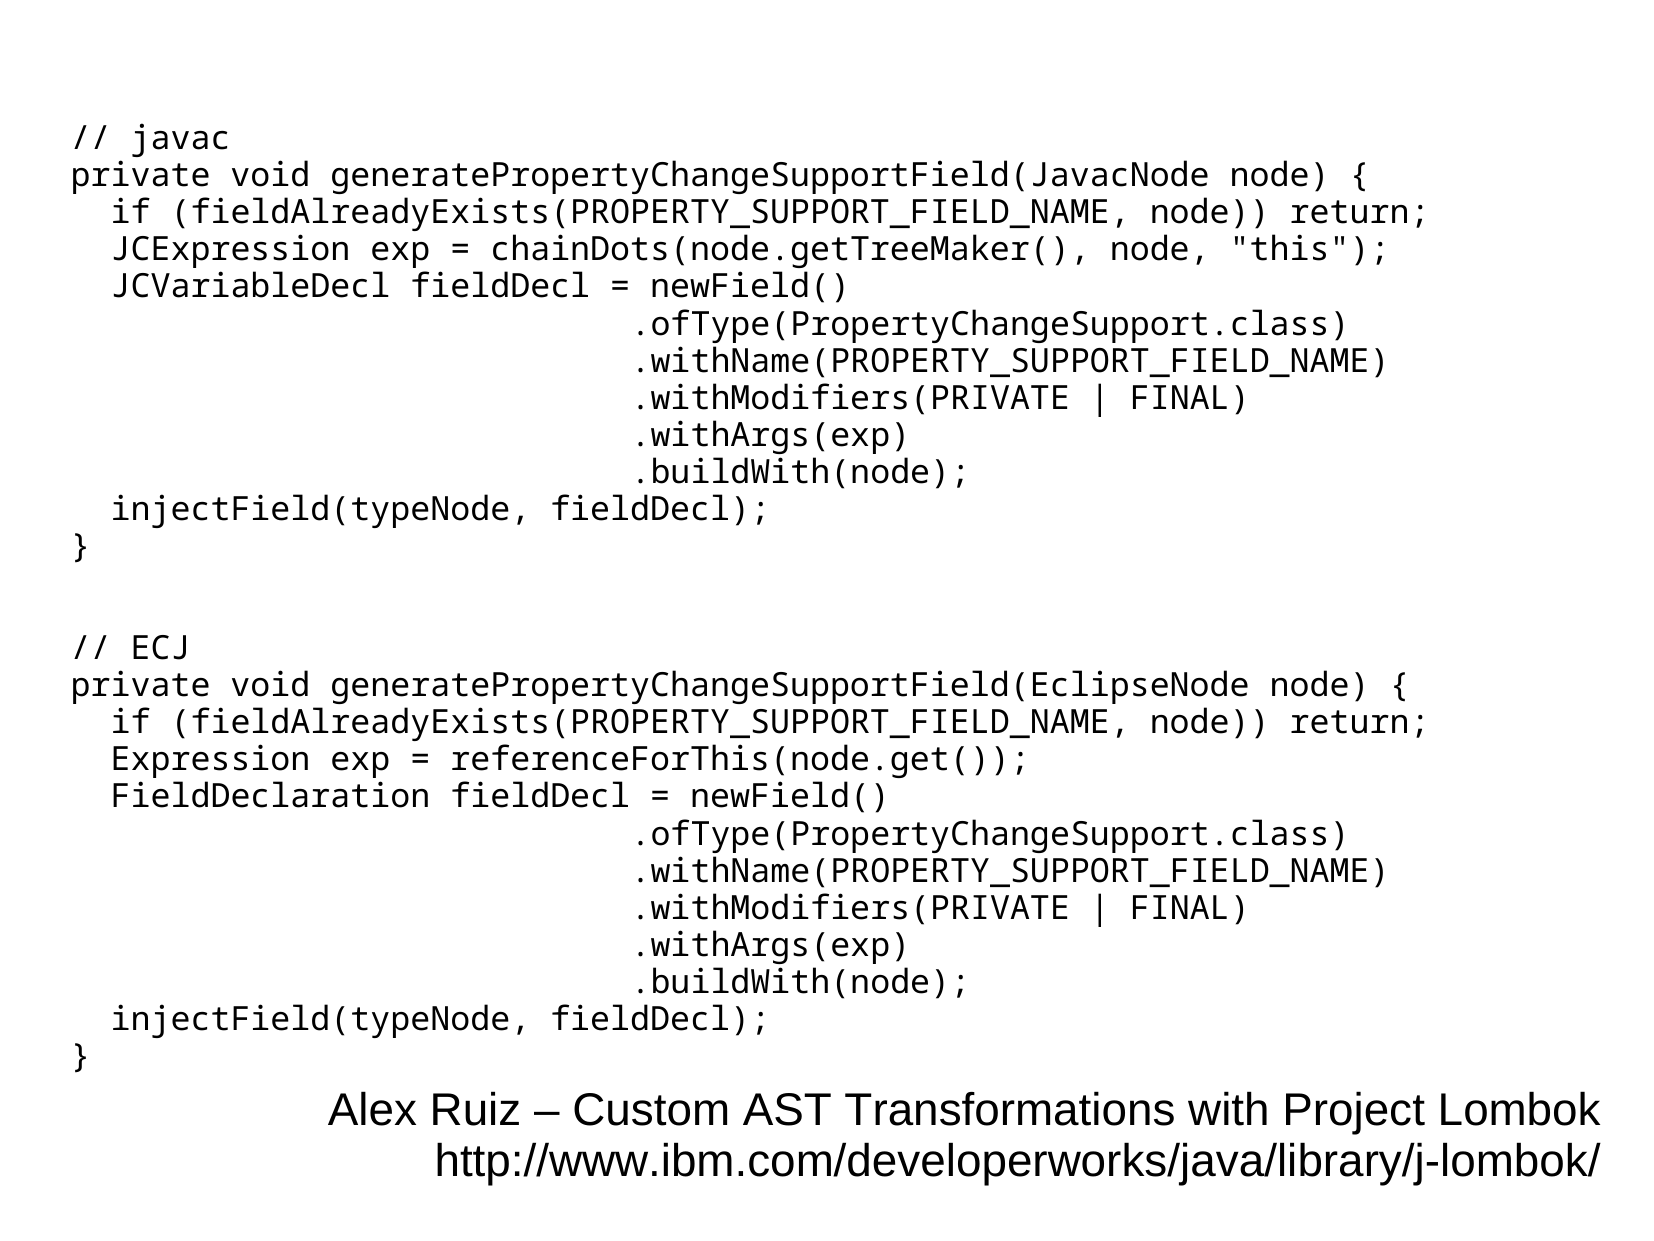

// javac
 private void generatePropertyChangeSupportField(JavacNode node) {
 if (fieldAlreadyExists(PROPERTY_SUPPORT_FIELD_NAME, node)) return;
 JCExpression exp = chainDots(node.getTreeMaker(), node, "this");
 JCVariableDecl fieldDecl = newField()
								.ofType(PropertyChangeSupport.class)
 .withName(PROPERTY_SUPPORT_FIELD_NAME)
 .withModifiers(PRIVATE | FINAL)
 .withArgs(exp)
 .buildWith(node);
 injectField(typeNode, fieldDecl);
 }
 // ECJ
 private void generatePropertyChangeSupportField(EclipseNode node) {
 if (fieldAlreadyExists(PROPERTY_SUPPORT_FIELD_NAME, node)) return;
 Expression exp = referenceForThis(node.get());
 FieldDeclaration fieldDecl = newField()
								.ofType(PropertyChangeSupport.class)
 .withName(PROPERTY_SUPPORT_FIELD_NAME)
 .withModifiers(PRIVATE | FINAL)
 .withArgs(exp)
 .buildWith(node);
 injectField(typeNode, fieldDecl);
 }
Alex Ruiz – Custom AST Transformations with Project Lombok
http://www.ibm.com/developerworks/java/library/j-lombok/